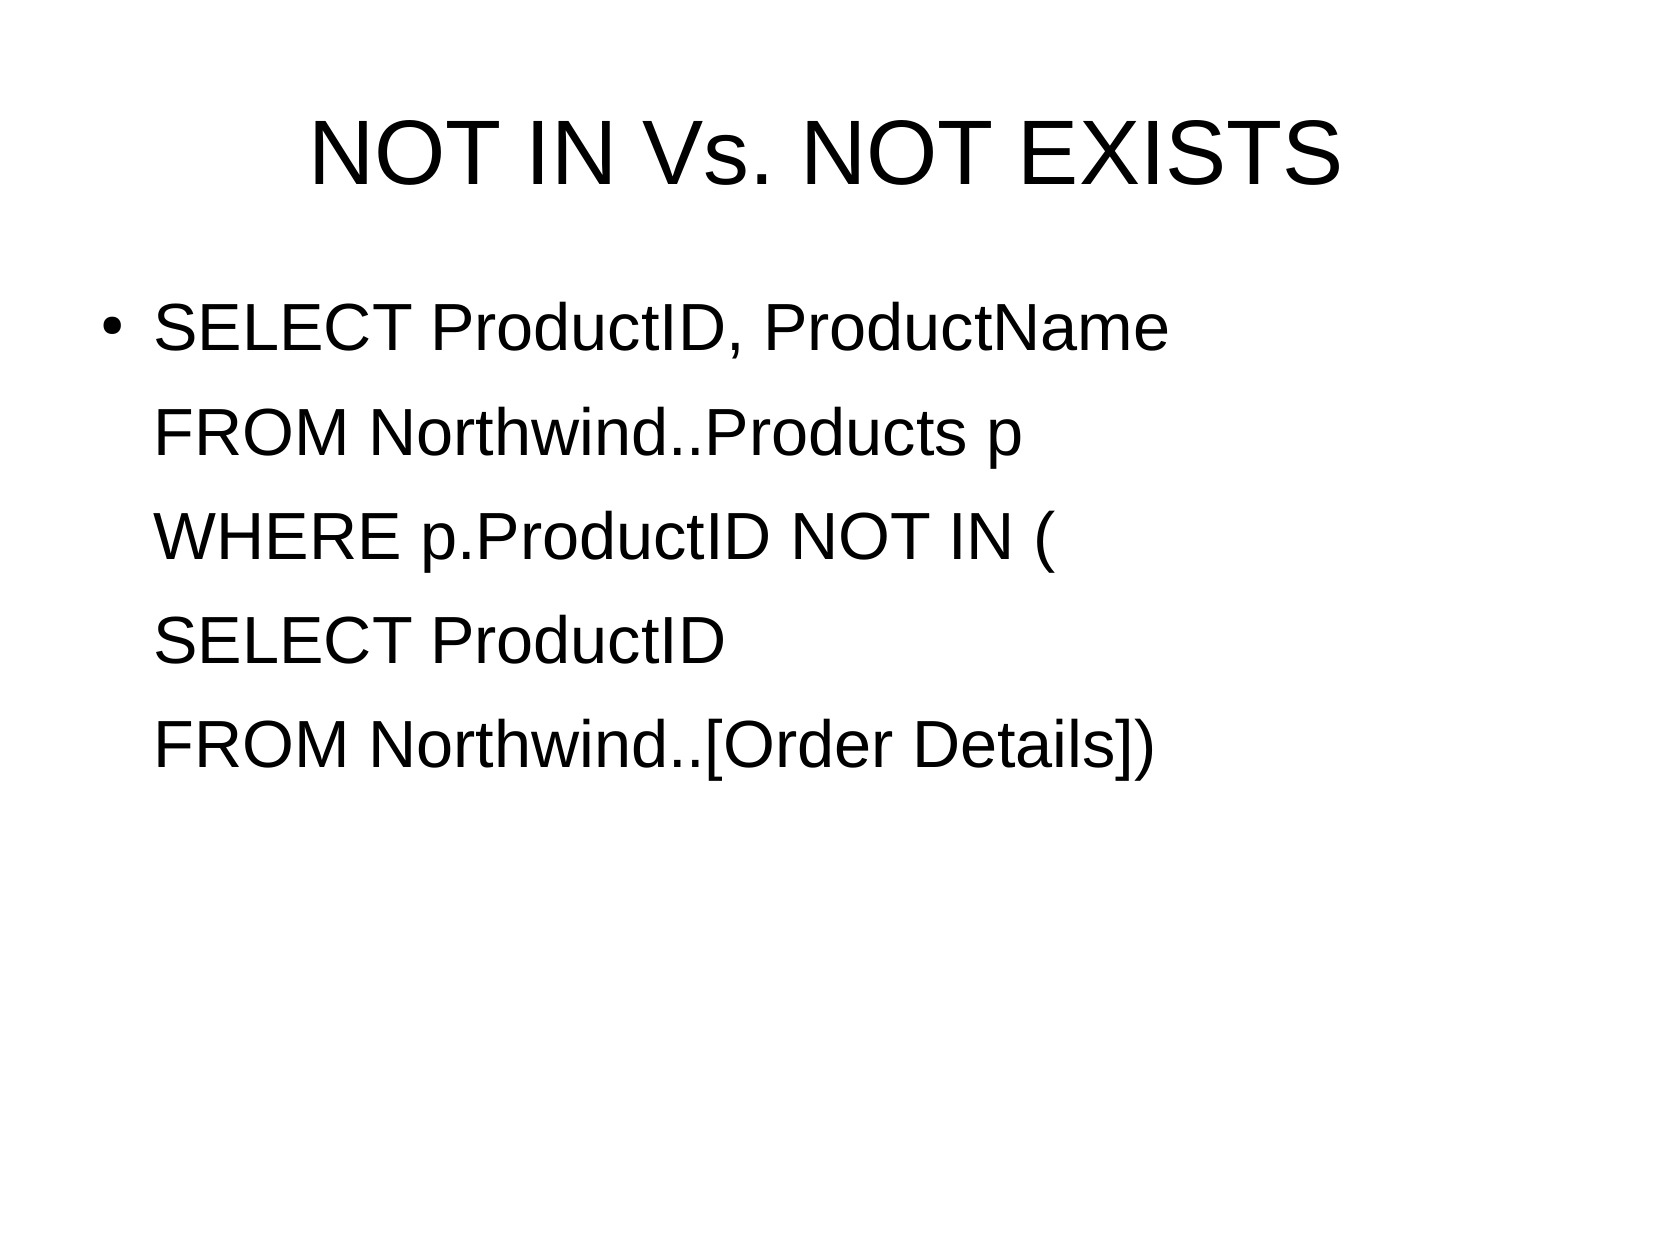

# NOT IN Vs. NOT EXISTS
SELECT ProductID, ProductName
FROM Northwind..Products p
WHERE p.ProductID NOT IN (
SELECT ProductID
FROM Northwind..[Order Details])